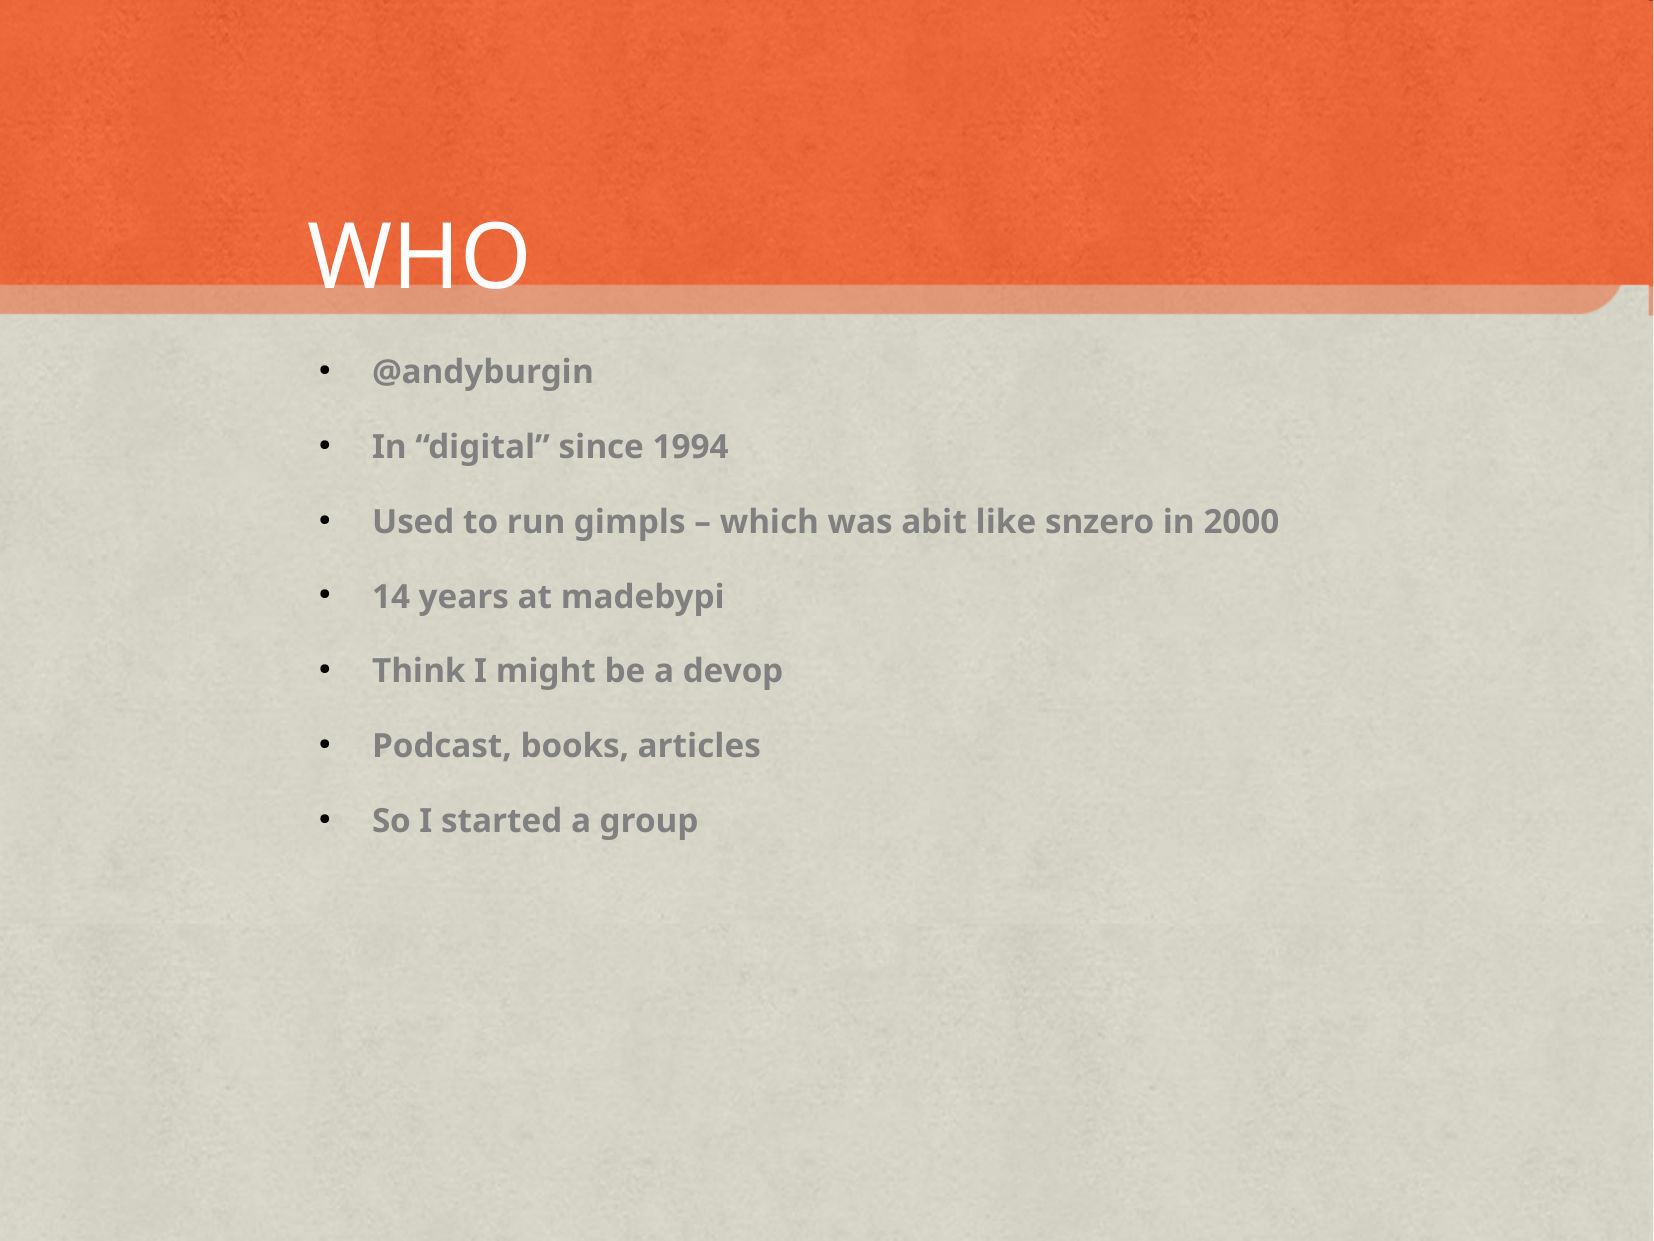

# WHO
@andyburgin
In “digital” since 1994
Used to run gimpls – which was abit like snzero in 2000
14 years at madebypi
Think I might be a devop
Podcast, books, articles
So I started a group